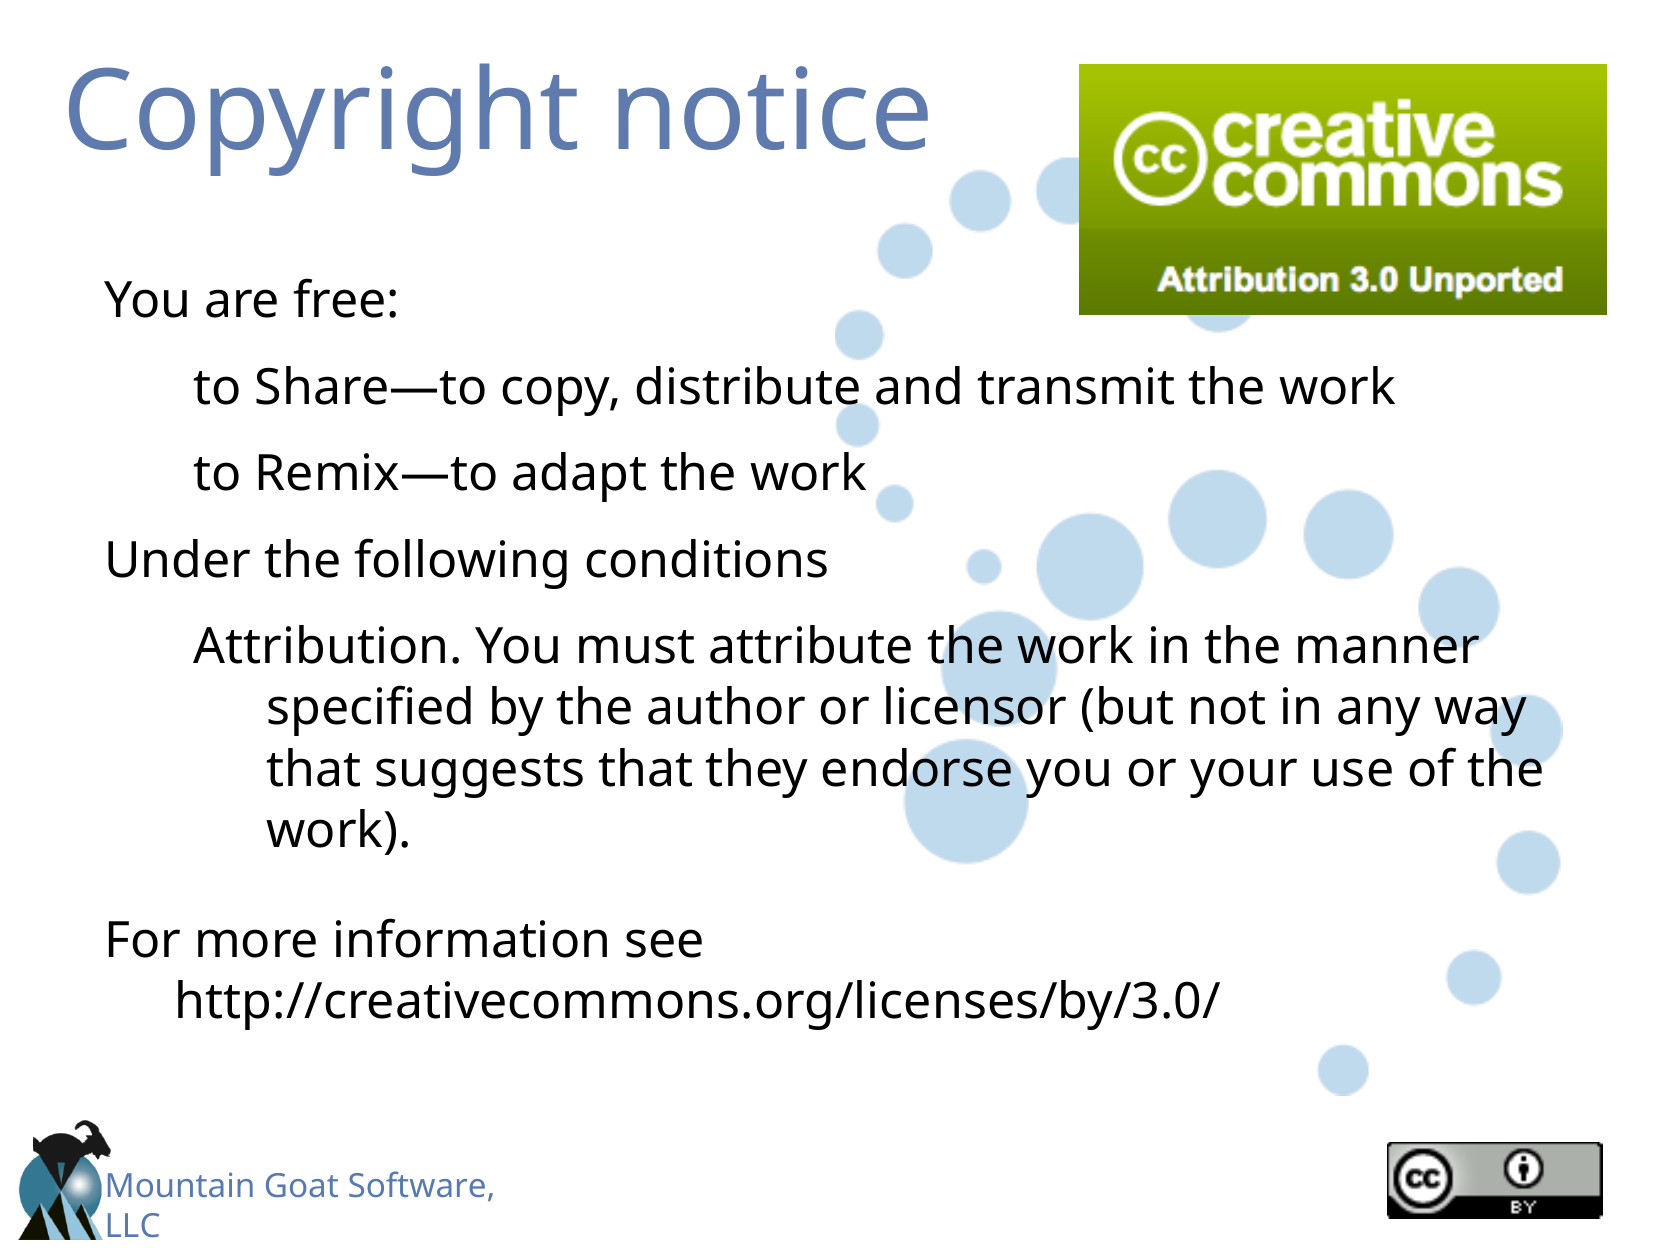

# Copyright notice
You are free:
to Share―to copy, distribute and transmit the work
to Remix―to adapt the work
Under the following conditions
Attribution. You must attribute the work in the manner specified by the author or licensor (but not in any way that suggests that they endorse you or your use of the work).
For more information see http://creativecommons.org/licenses/by/3.0/